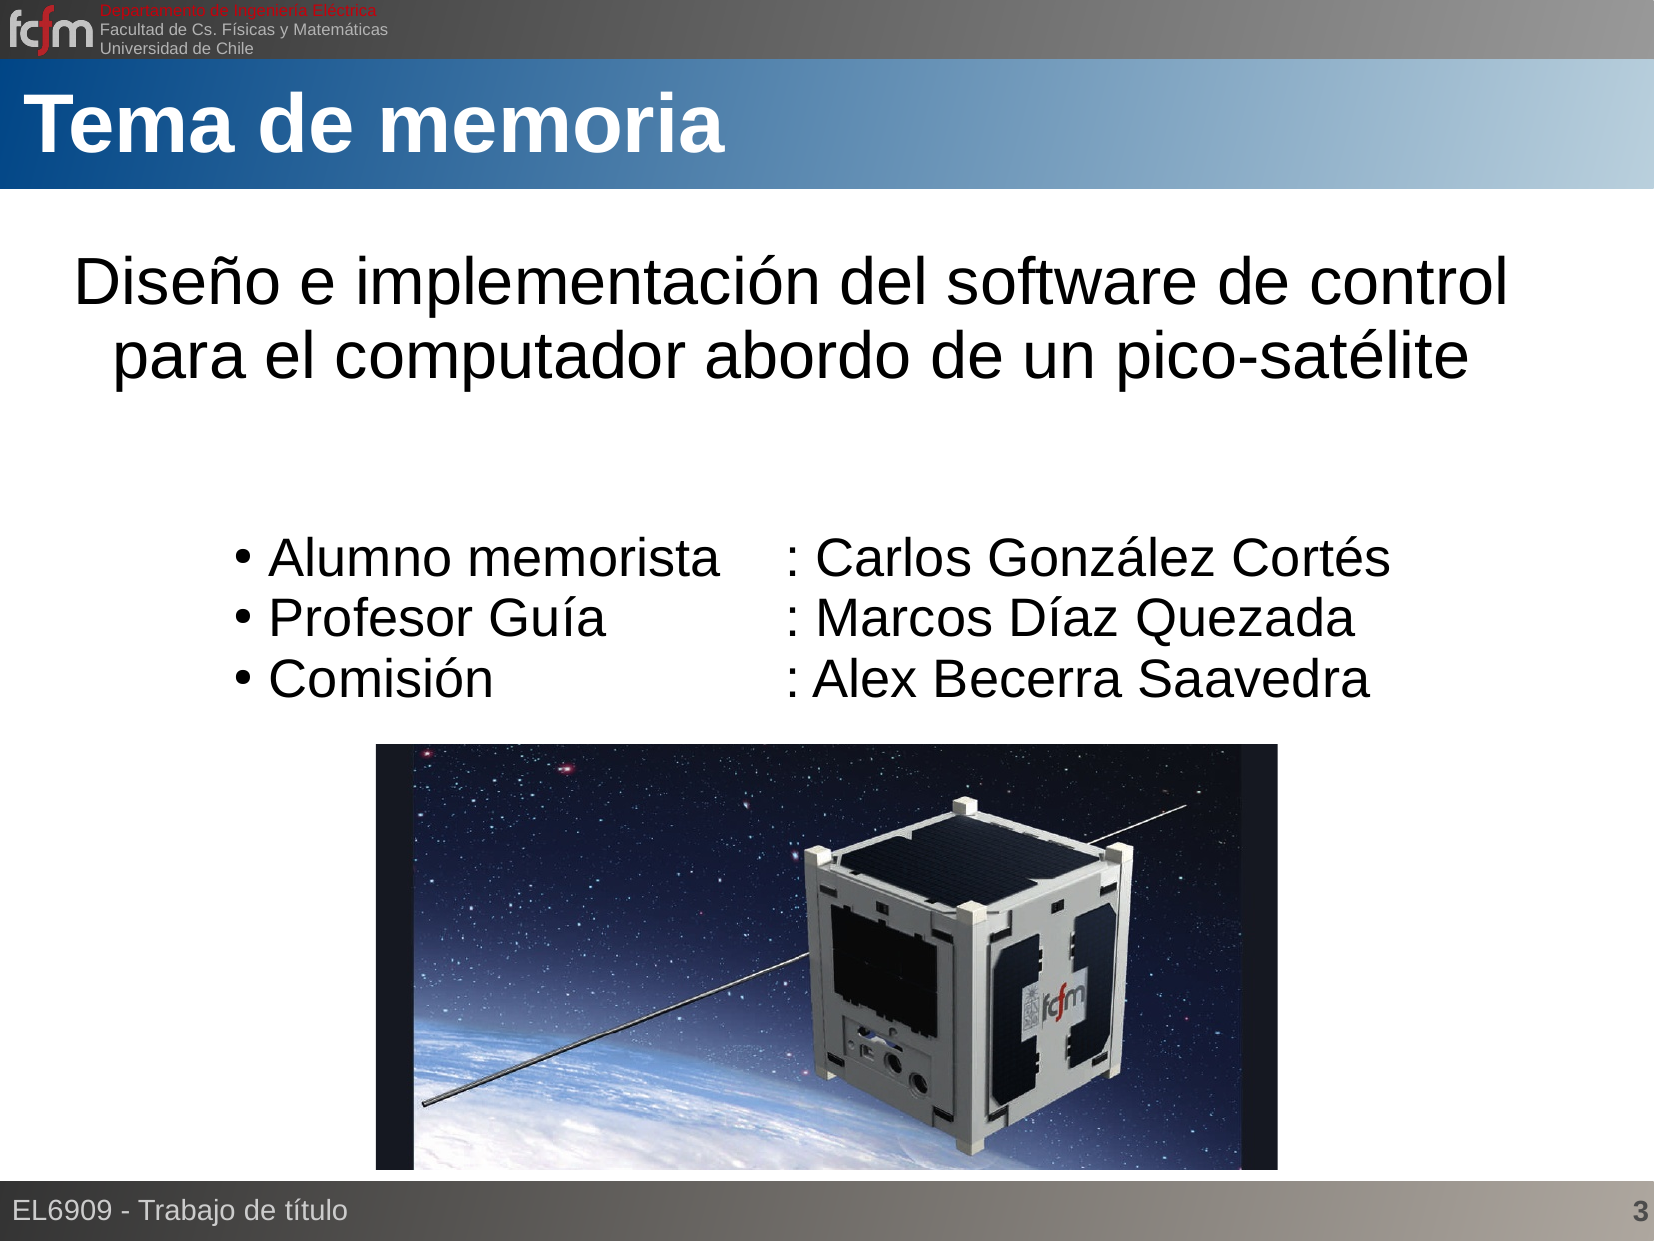

# Tema de memoria
Diseño e implementación del software de control para el computador abordo de un pico-satélite
Alumno memorista	: Carlos González Cortés
Profesor Guía			: Marcos Díaz Quezada
Comisión				: Alex Becerra Saavedra
EL6909 - Trabajo de título
3